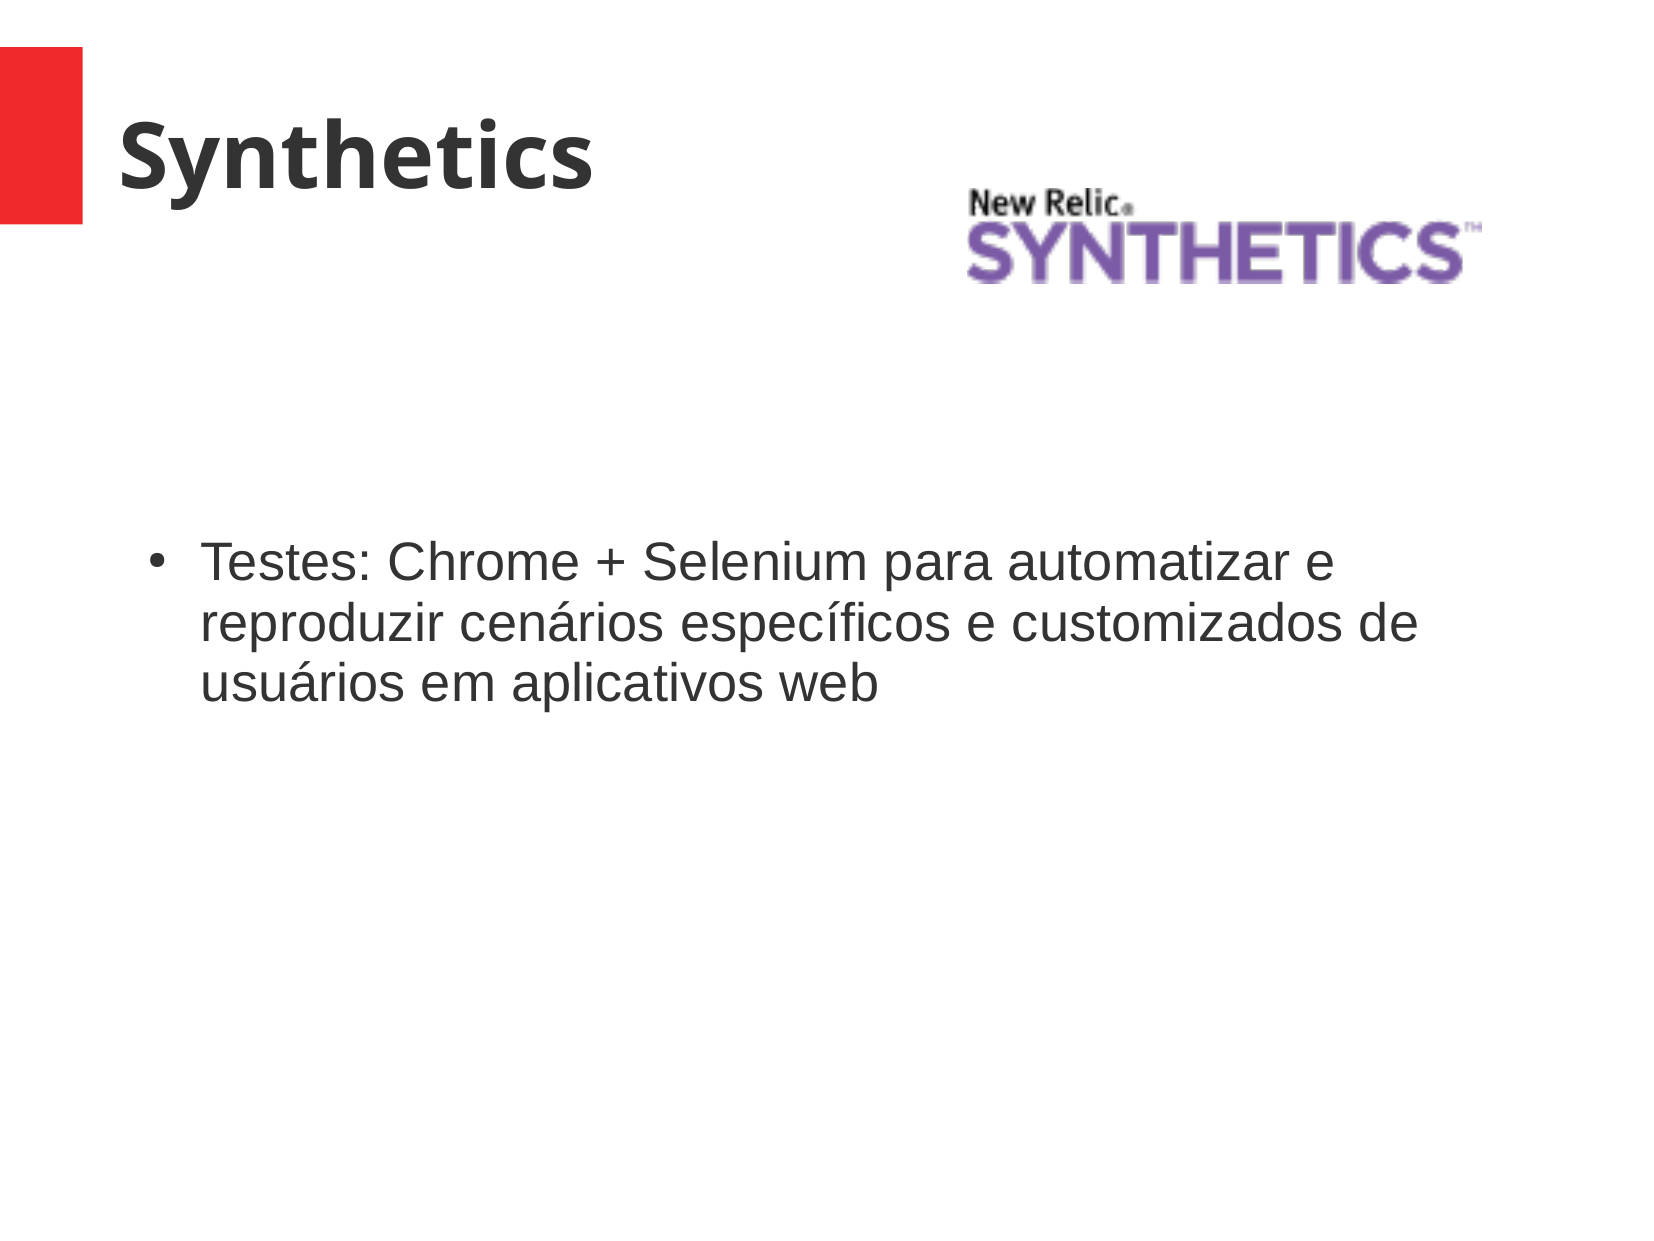

# Synthetics
Testes: Chrome + Selenium para automatizar e reproduzir cenários específicos e customizados de usuários em aplicativos web